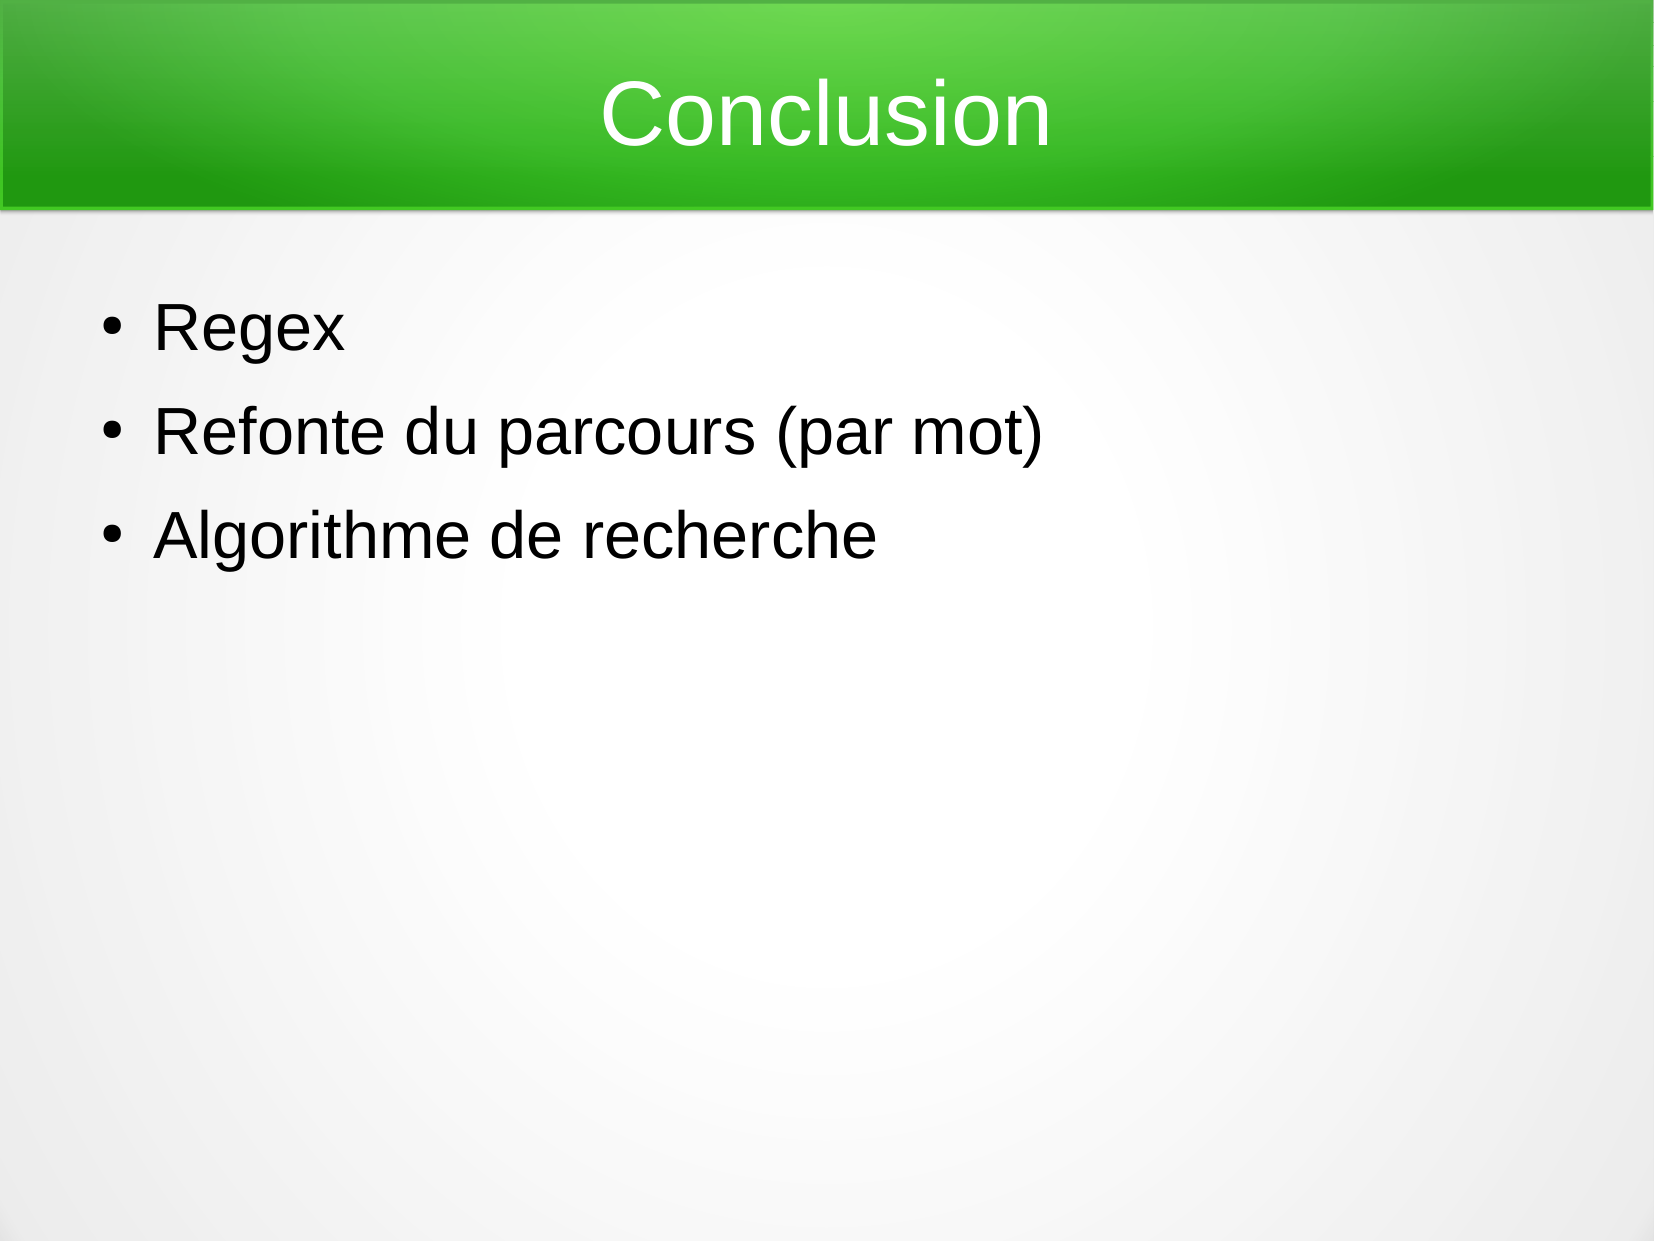

# Conclusion
Regex
Refonte du parcours (par mot)
Algorithme de recherche